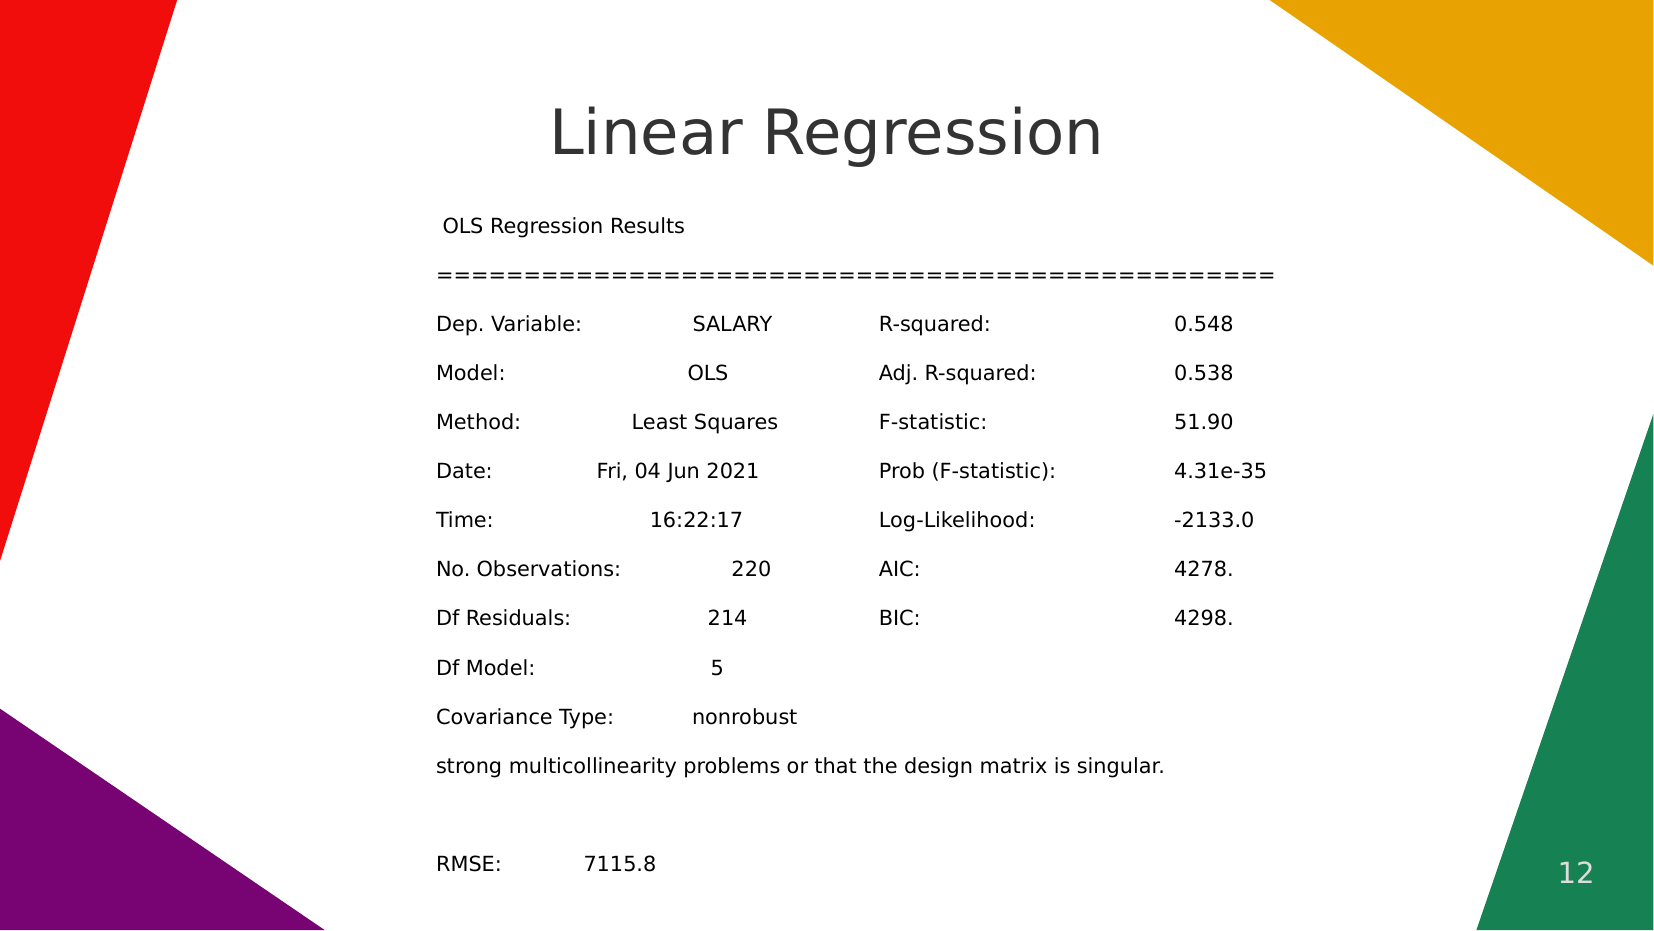

# Linear Regression
 OLS Regression Results
================================================
Dep. Variable: SALARY 		R-squared: 	0.548
Model: OLS 		Adj. R-squared: 	0.538
Method: Least Squares 		F-statistic: 	51.90
Date: Fri, 04 Jun 2021 		Prob (F-statistic): 	4.31e-35
Time: 16:22:17 		Log-Likelihood: 	-2133.0
No. Observations: 220 		AIC: 	4278.
Df Residuals: 214 		BIC: 	4298.
Df Model: 5
Covariance Type: nonrobust
strong multicollinearity problems or that the design matrix is singular.
RMSE: 		7115.8
12